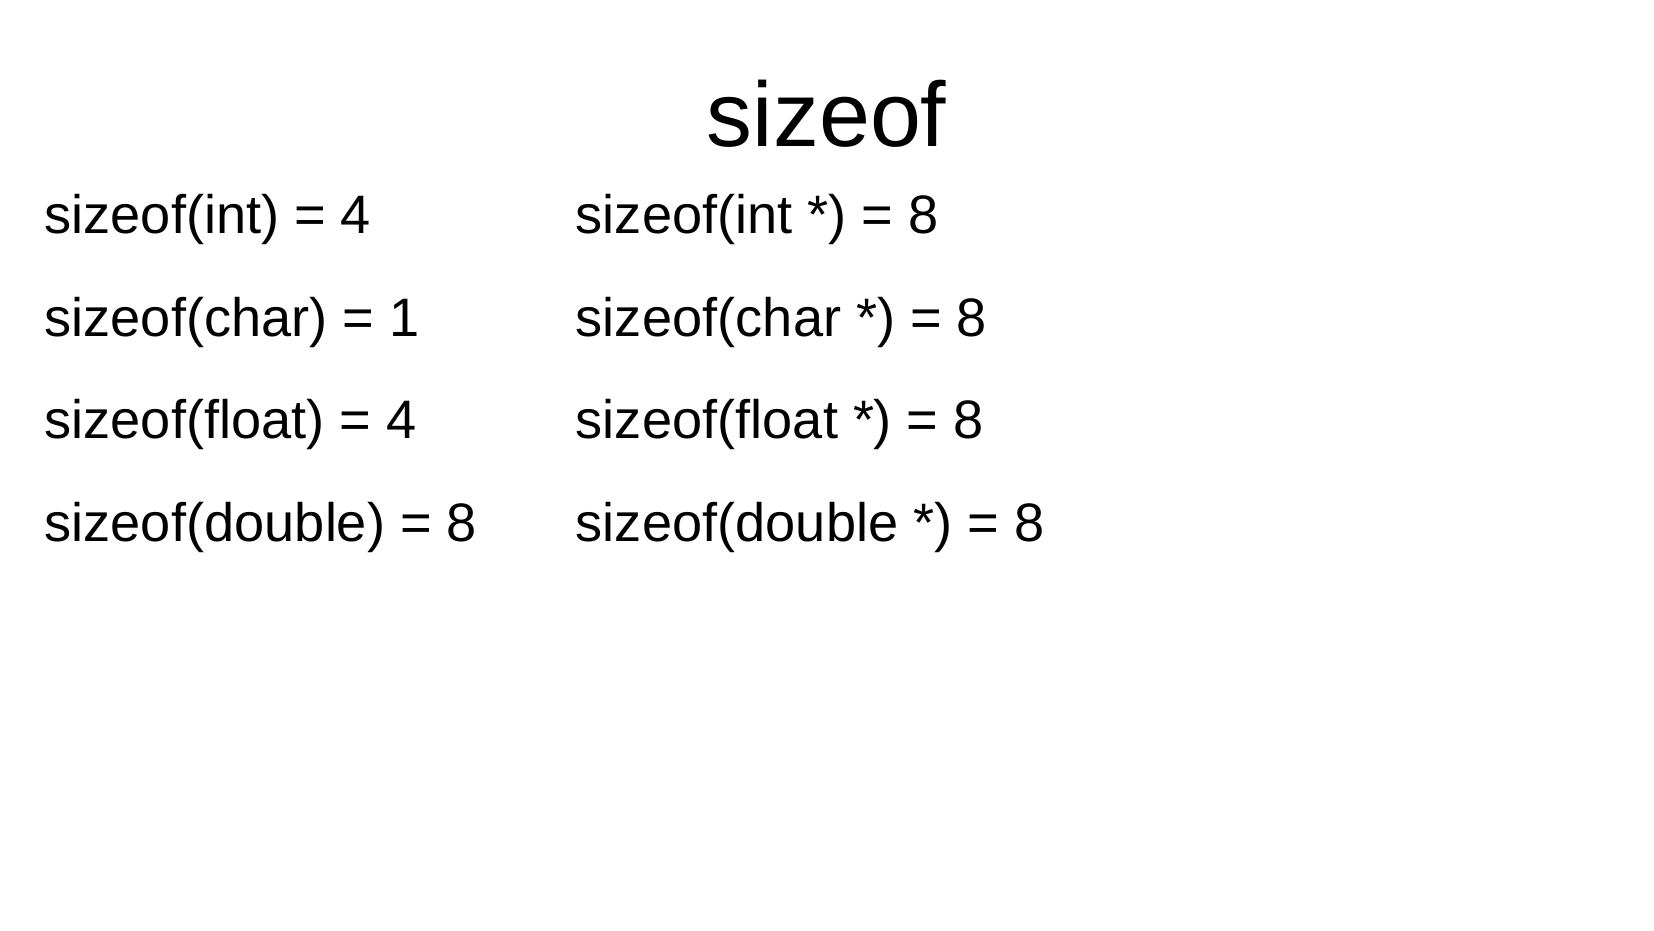

# sizeof
sizeof(int) = 4
sizeof(char) = 1
sizeof(float) = 4
sizeof(double) = 8
sizeof(int *) = 8
sizeof(char *) = 8
sizeof(float *) = 8
sizeof(double *) = 8